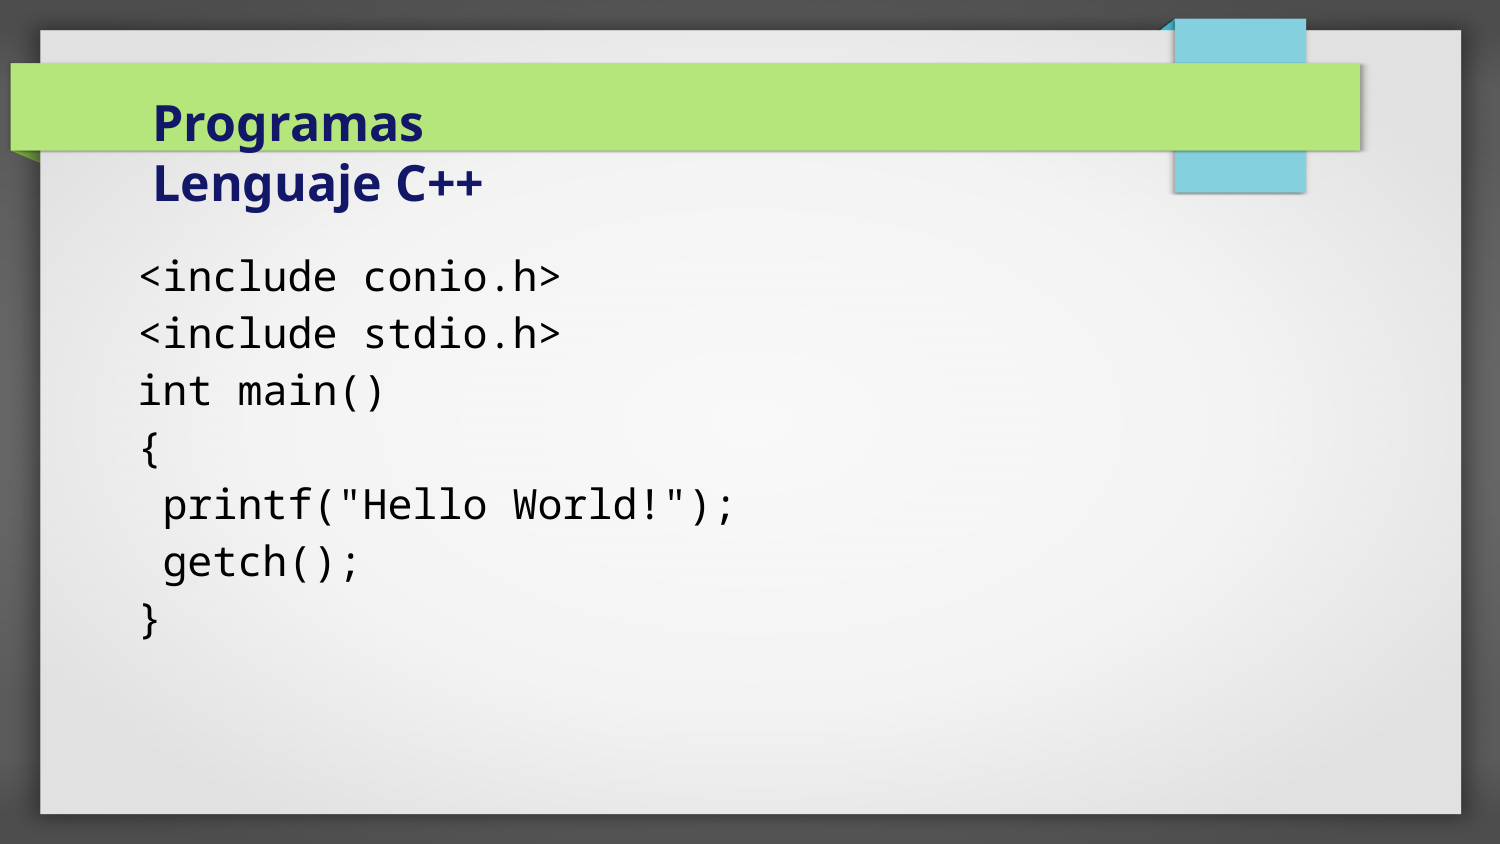

# Programas Lenguaje C++
<include conio.h>
<include stdio.h>
int main()
{
 printf("Hello World!");
 getch();
}